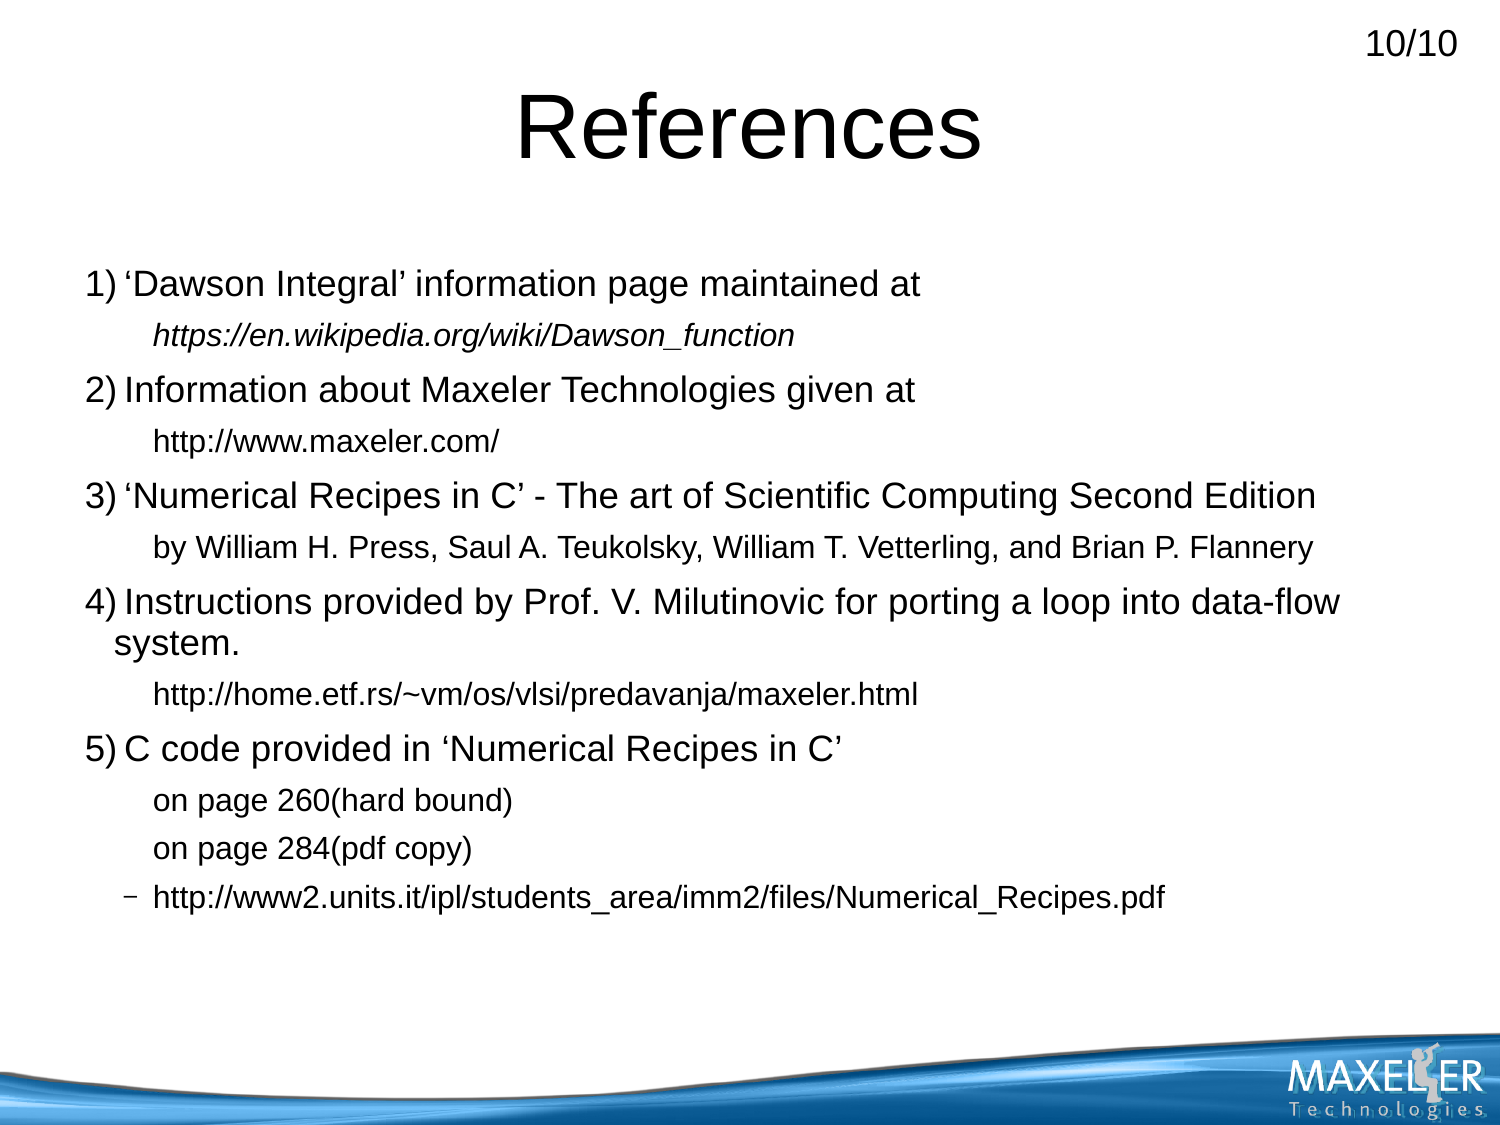

10/10
# References
 ‘Dawson Integral’ information page maintained at
https://en.wikipedia.org/wiki/Dawson_function
 Information about Maxeler Technologies given at
http://www.maxeler.com/
 ‘Numerical Recipes in C’ - The art of Scientific Computing Second Edition
by William H. Press, Saul A. Teukolsky, William T. Vetterling, and Brian P. Flannery
 Instructions provided by Prof. V. Milutinovic for porting a loop into data-flow system.
http://home.etf.rs/~vm/os/vlsi/predavanja/maxeler.html
 C code provided in ‘Numerical Recipes in C’
on page 260(hard bound)
on page 284(pdf copy)
http://www2.units.it/ipl/students_area/imm2/files/Numerical_Recipes.pdf